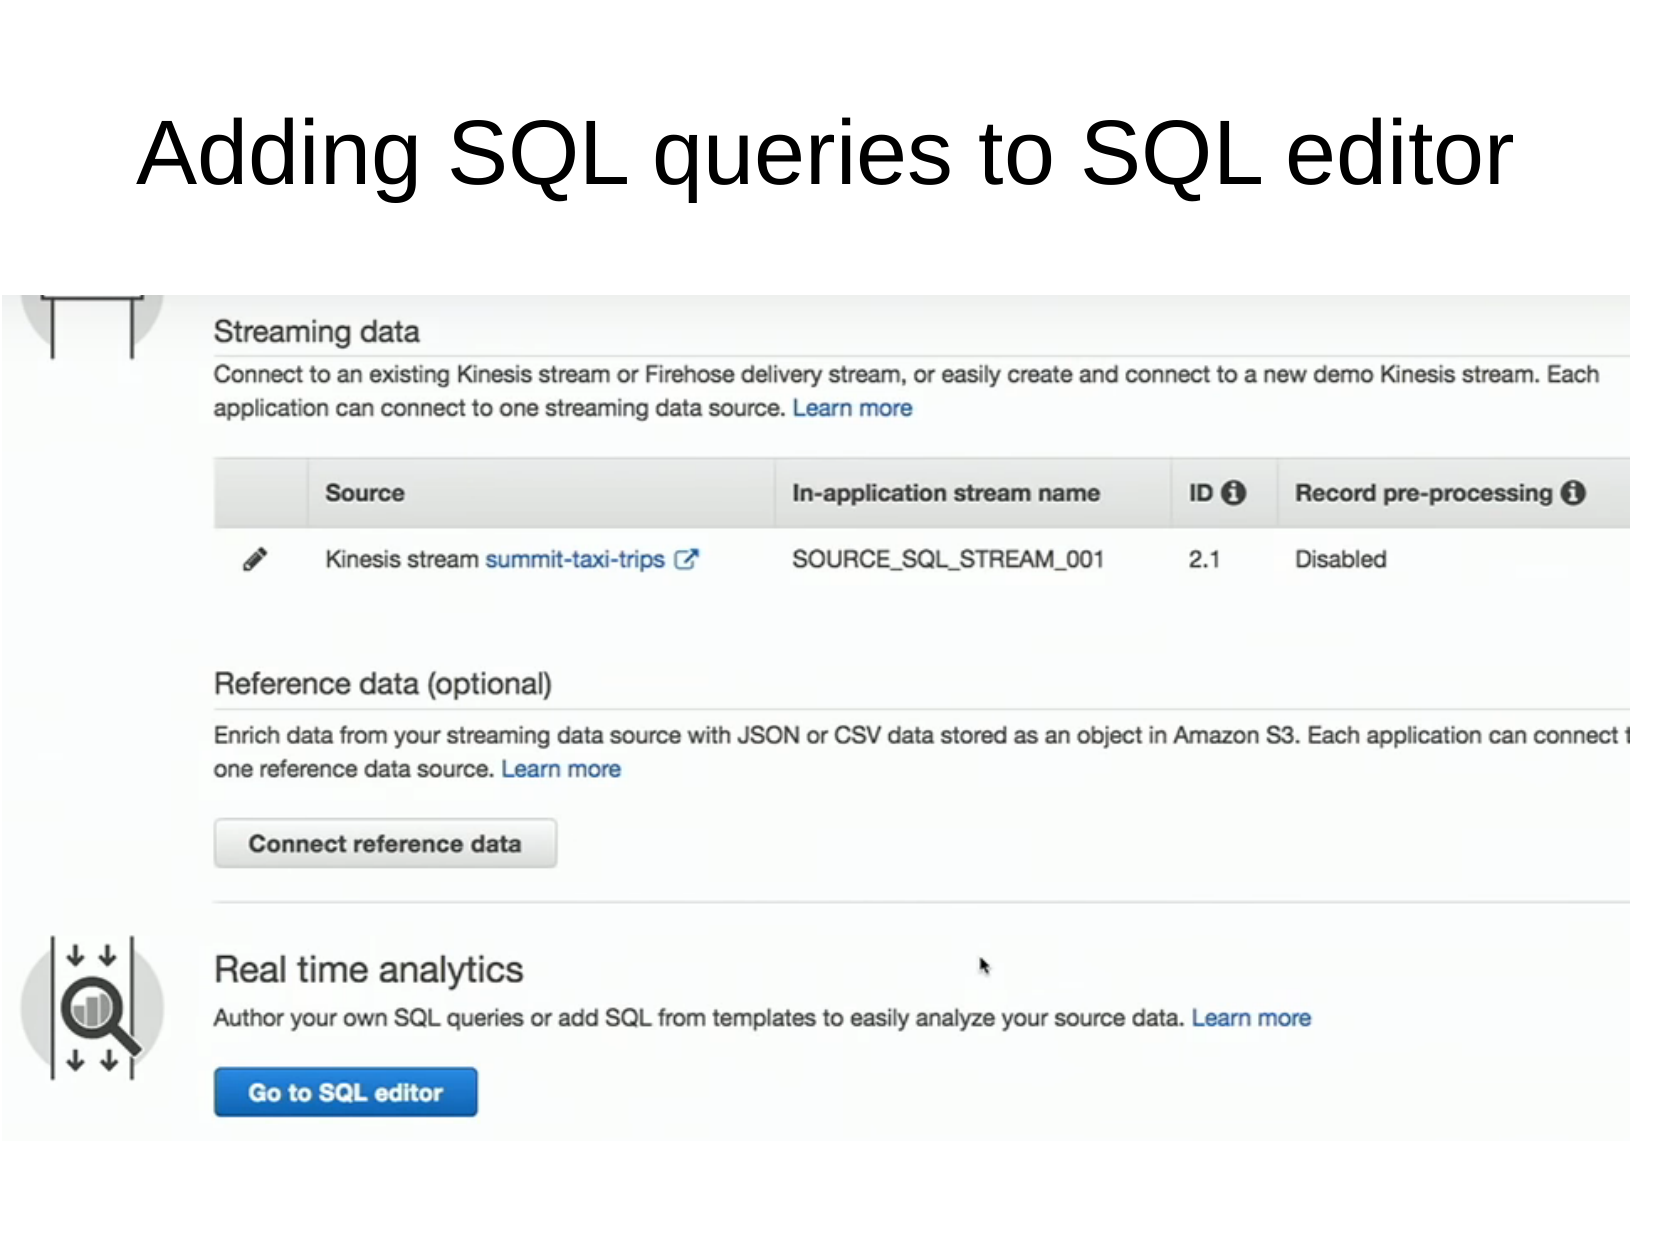

# Adding SQL queries to SQL editor